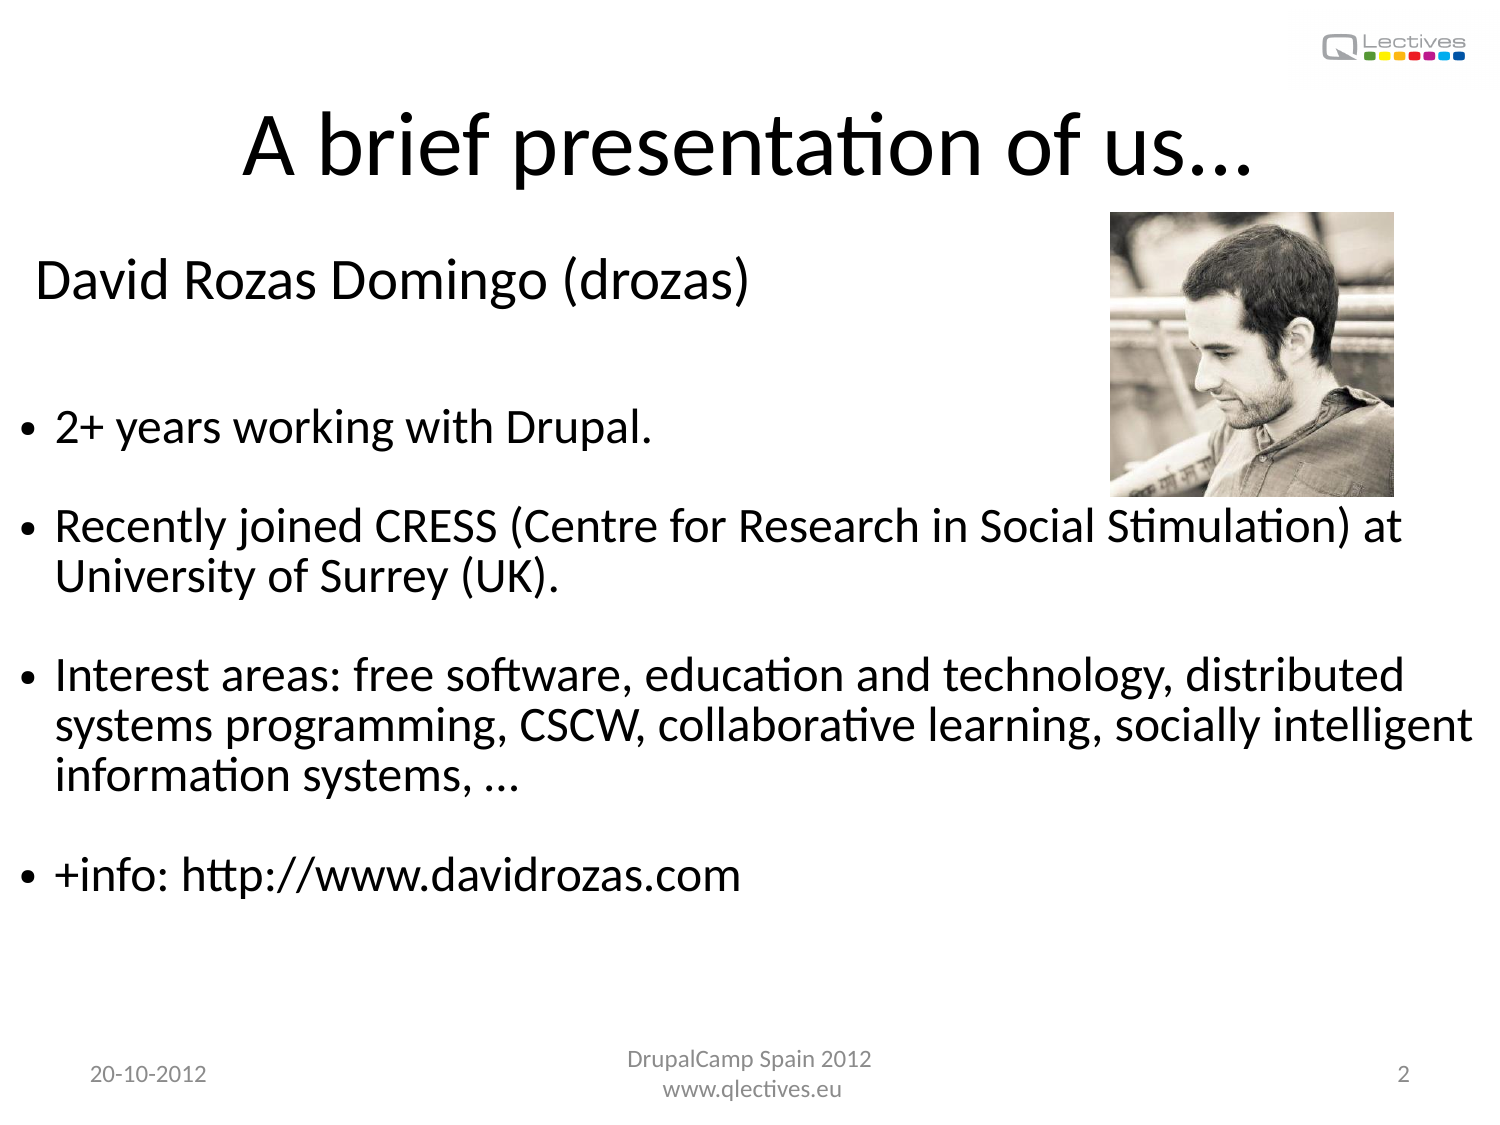

A brief presentation of us...
David Rozas Domingo (drozas)
2+ years working with Drupal.
Recently joined CRESS (Centre for Research in Social Stimulation) at University of Surrey (UK).
Interest areas: free software, education and technology, distributed systems programming, CSCW, collaborative learning, socially intelligent information systems, …
+info: http://www.davidrozas.com
20-10-2012
DrupalCamp Spain 2012
 www.qlectives.eu